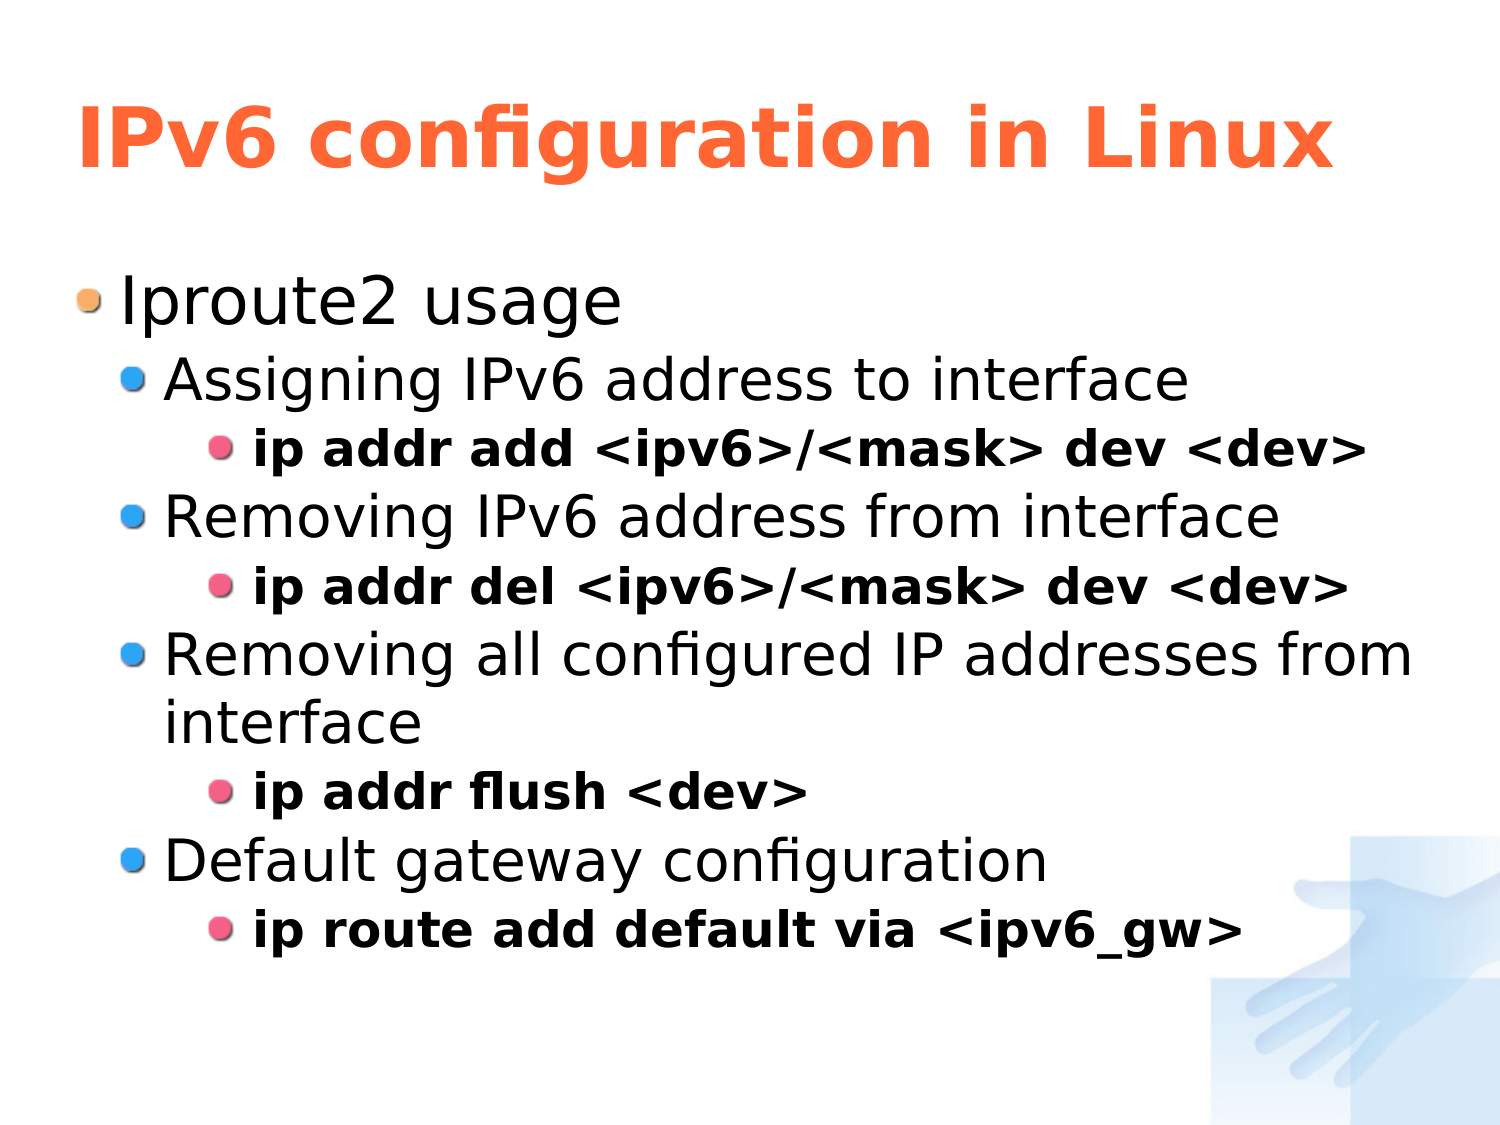

# IPv6 configuration in Linux
Iproute2 usage
Assigning IPv6 address to interface
ip addr add <ipv6>/<mask> dev <dev>
Removing IPv6 address from interface
ip addr del <ipv6>/<mask> dev <dev>
Removing all configured IP addresses from interface
ip addr flush <dev>
Default gateway configuration
ip route add default via <ipv6_gw>